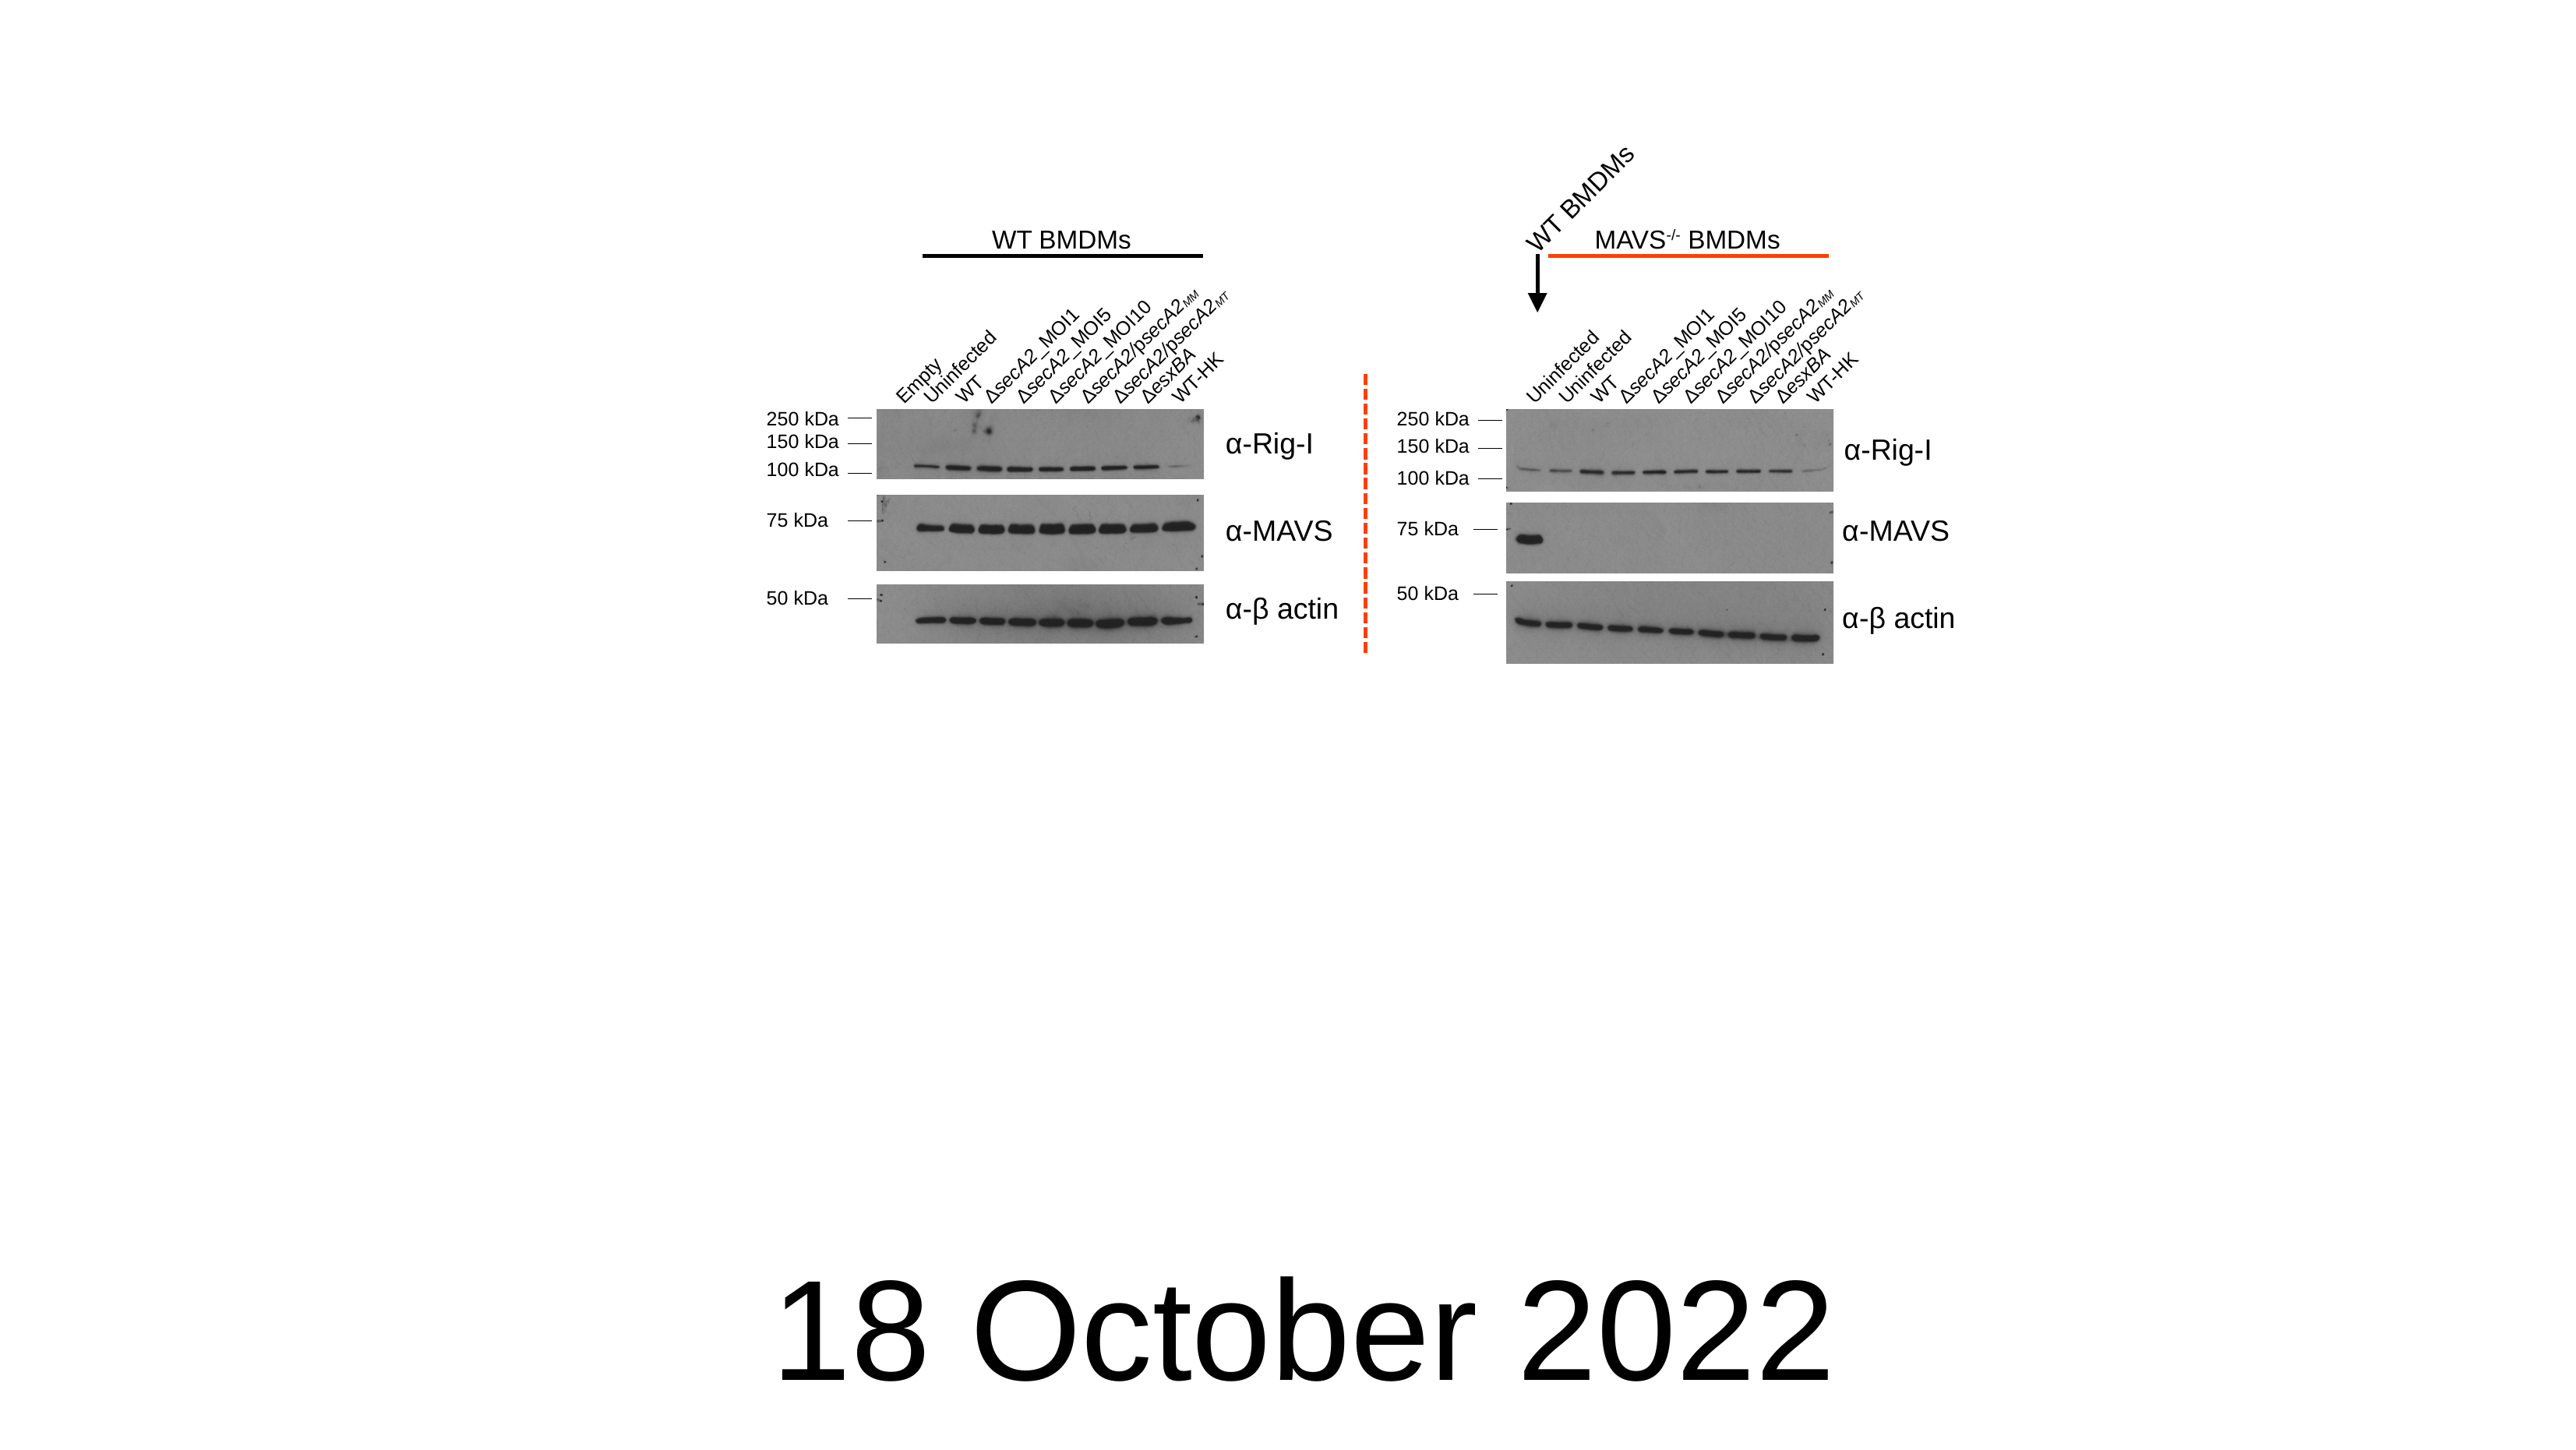

WT BMDMs
WT BMDMs
MAVS-/- BMDMs
Empty
Uninfected
WT
ΔsecA2_MOI1
ΔsecA2_MOI5
ΔsecA2_MOI10
ΔsecA2/psecA2MM
ΔsecA2/psecA2MT
ΔesxBA
WT-HK
Uninfected
Uninfected
WT
ΔsecA2_MOI1
ΔsecA2_MOI5
ΔsecA2_MOI10
ΔsecA2/psecA2MM
ΔsecA2/psecA2MT
ΔesxBA
WT-HK
250 kDa
250 kDa
α-Rig-I
150 kDa
α-Rig-I
150 kDa
100 kDa
100 kDa
75 kDa
α-MAVS
α-MAVS
75 kDa
50 kDa
50 kDa
α-β actin
α-β actin
# 18 October 2022